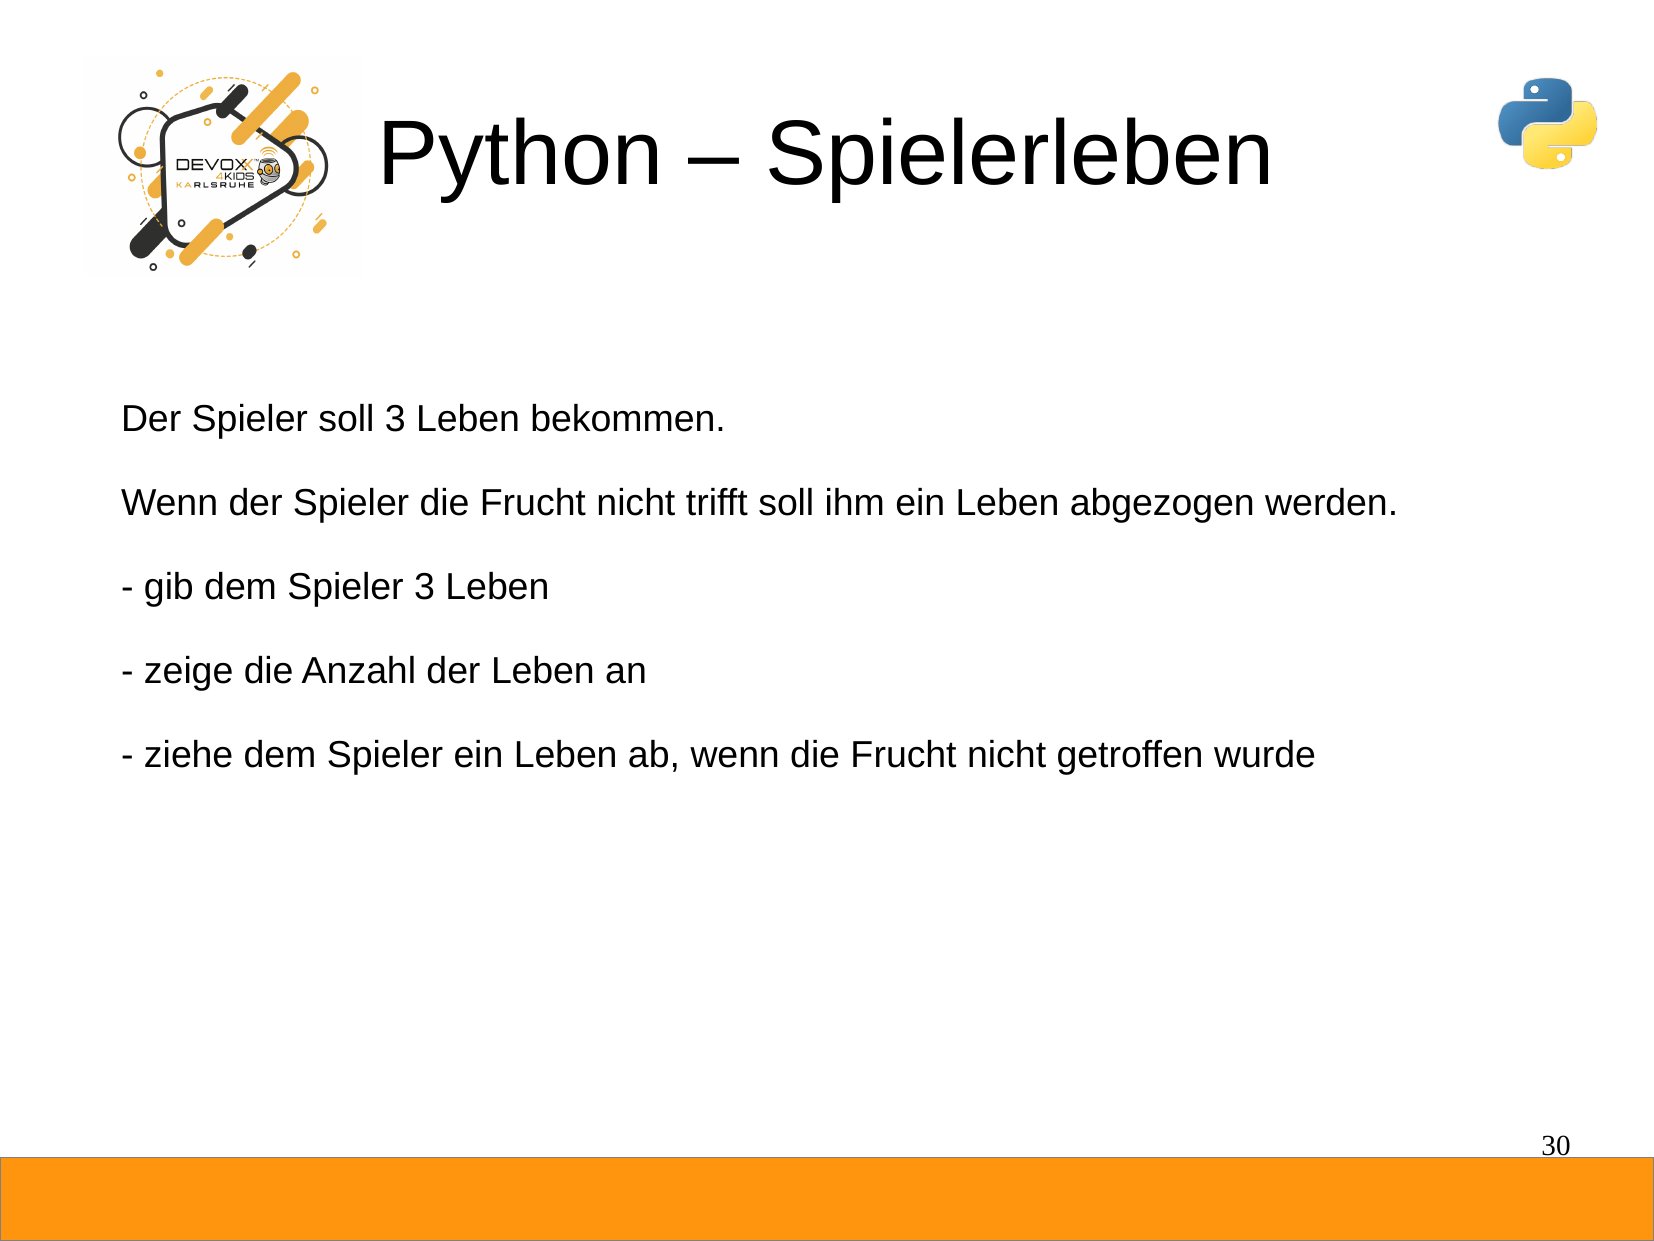

# Python – Spielerleben
Der Spieler soll 3 Leben bekommen.
Wenn der Spieler die Frucht nicht trifft soll ihm ein Leben abgezogen werden.
- gib dem Spieler 3 Leben
- zeige die Anzahl der Leben an
- ziehe dem Spieler ein Leben ab, wenn die Frucht nicht getroffen wurde
30